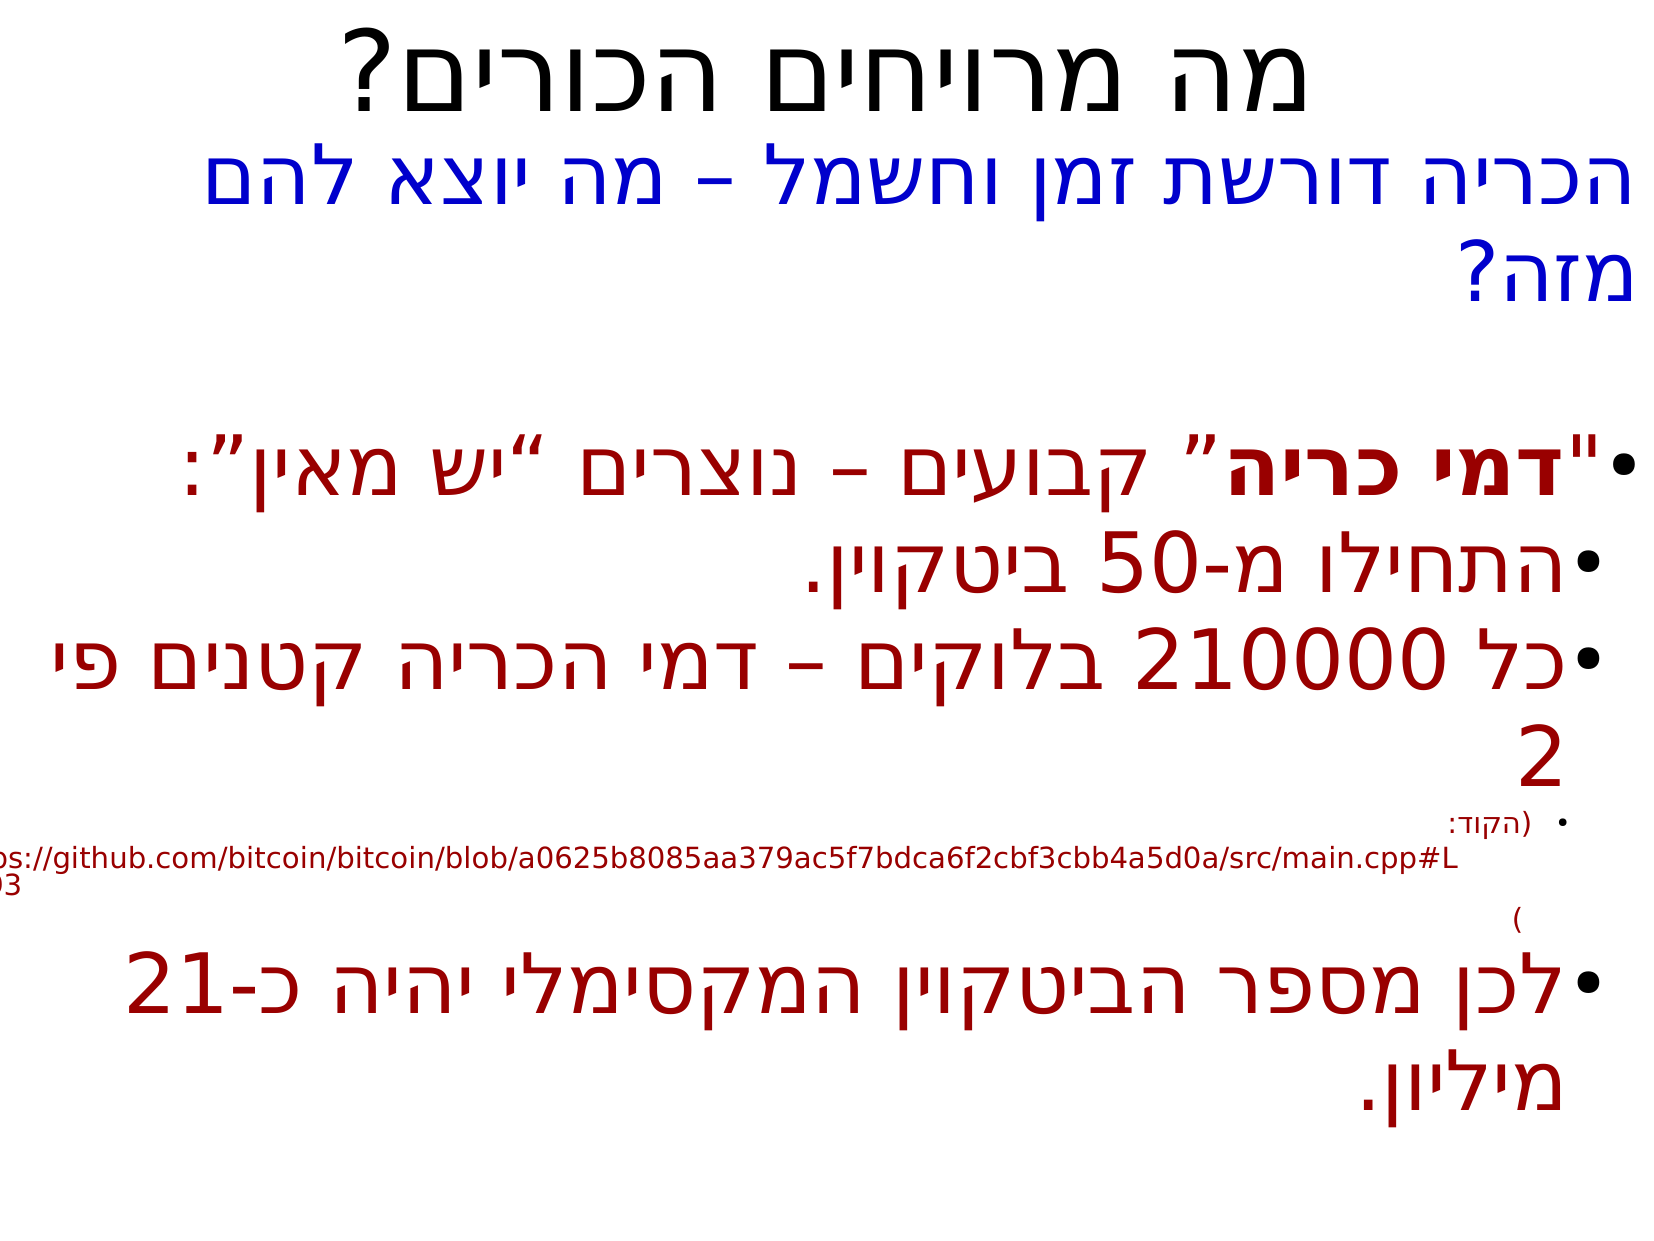

מה מרויחים הכורים?
הכריה דורשת זמן וחשמל – מה יוצא להם מזה?
"דמי כריה” קבועים – נוצרים “יש מאין”:
התחילו מ-50 ביטקוין.
כל 210000 בלוקים – דמי הכריה קטנים פי 2
(הקוד: https://github.com/bitcoin/bitcoin/blob/a0625b8085aa379ac5f7bdca6f2cbf3cbb4a5d0a/src/main.cpp#L1093 )
לכן מספר הביטקוין המקסימלי יהיה כ-21 מיליון.
"עמלת עסקה” משתנה – נקבעת ע”י המשלם בכל עיסקה. ככל שהעמלה גבוהה יותר – יש סיכוי גדול יותר שאחד הכורים יסכים להכניס את העסקה לבלוק (https://bitcoinfees.info/).